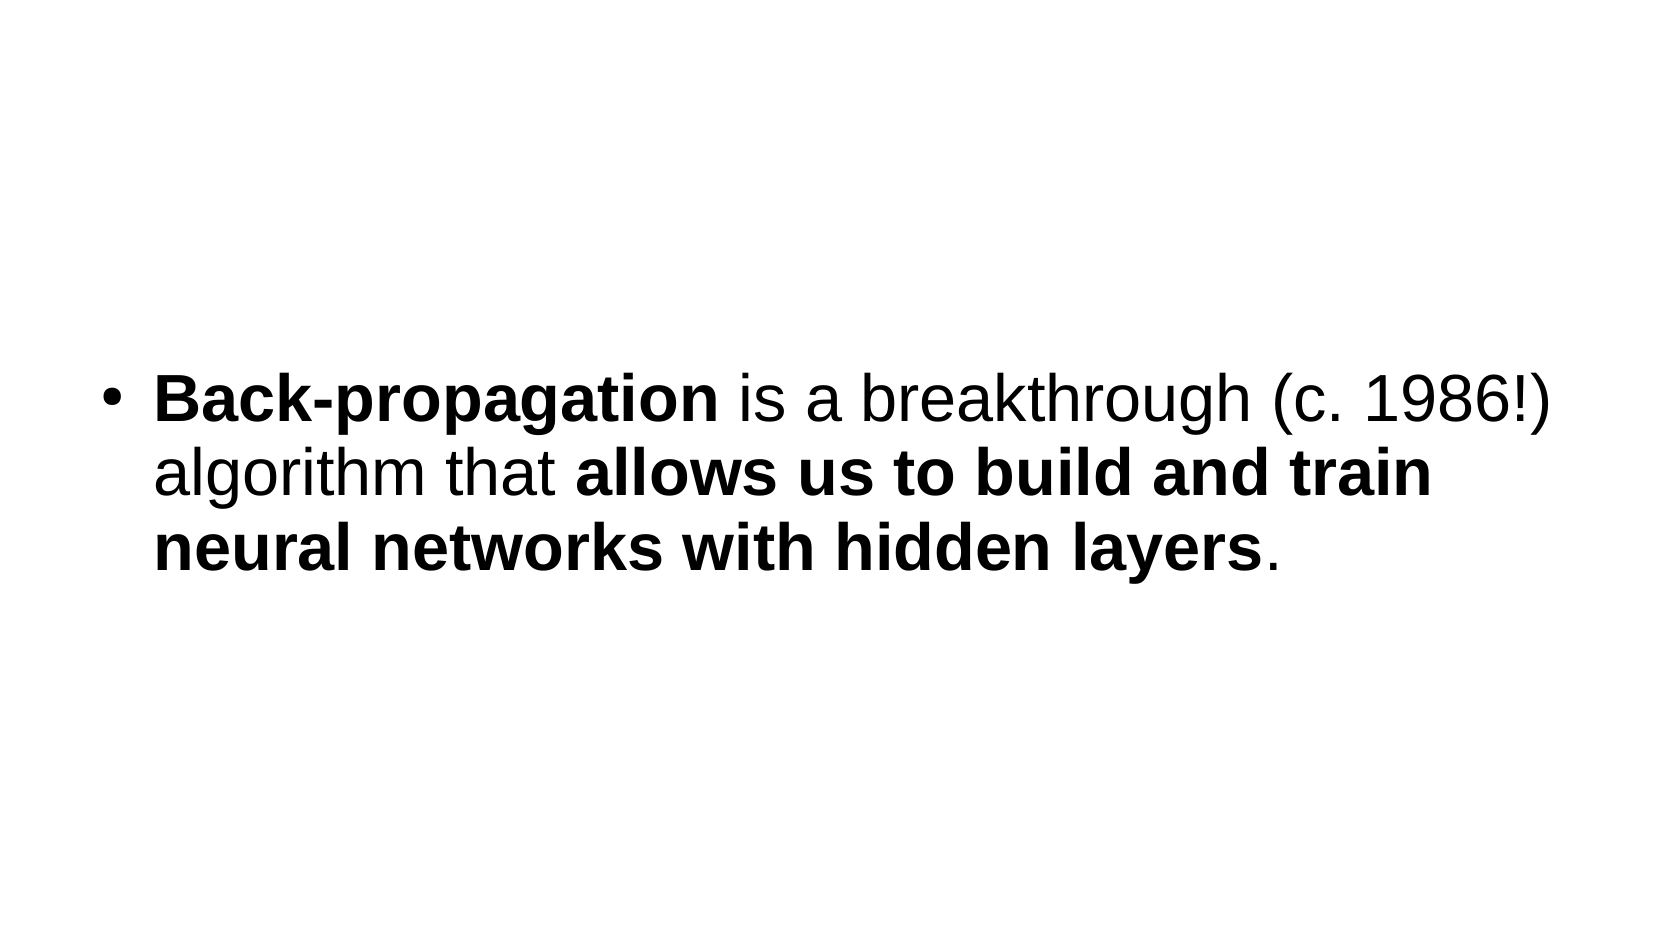

#
Back-propagation is a breakthrough (c. 1986!) algorithm that allows us to build and train neural networks with hidden layers.